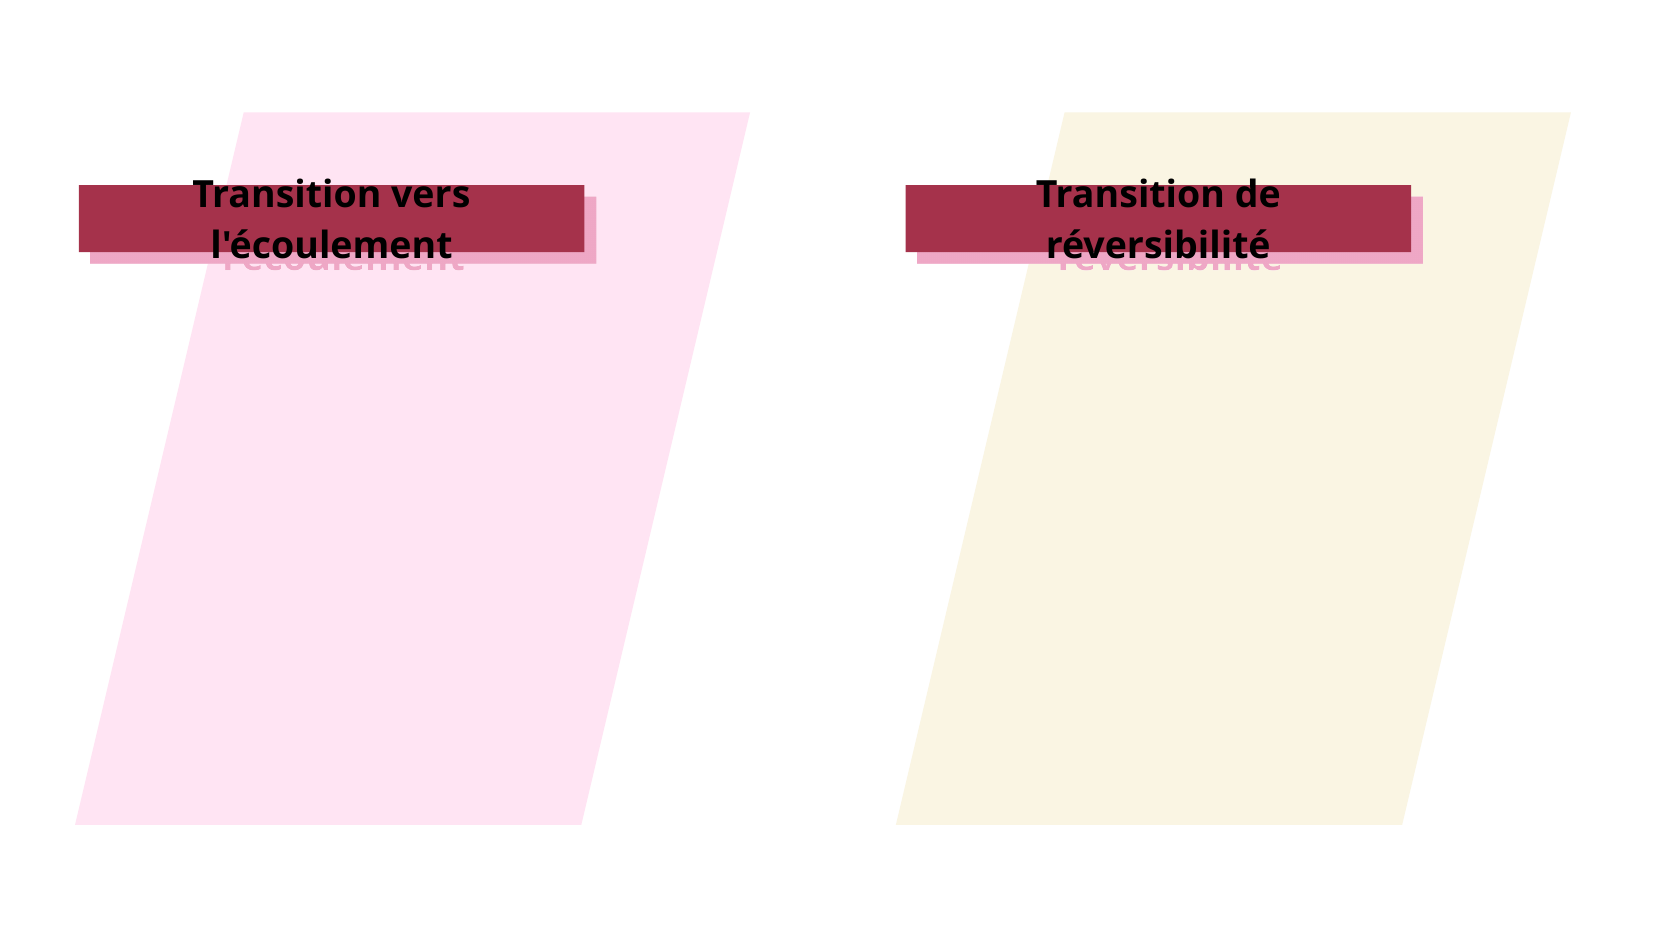

Script 0 : Hyper dur de parler de la transition de réversibilité de manière casual…. Ces deux phéomènes, bien qu’appartenant au même large domaine de la matière molle n’ont a première vue rien à voir. Pourtant, si on les aborde sous le bon angle, celui des transitions de phase absorbantes, j’aimerais vous montrer qu’au contraire ces deux phénomènes sont extrememement similaire.
Transition vers l'écoulement
Transition de réversibilité